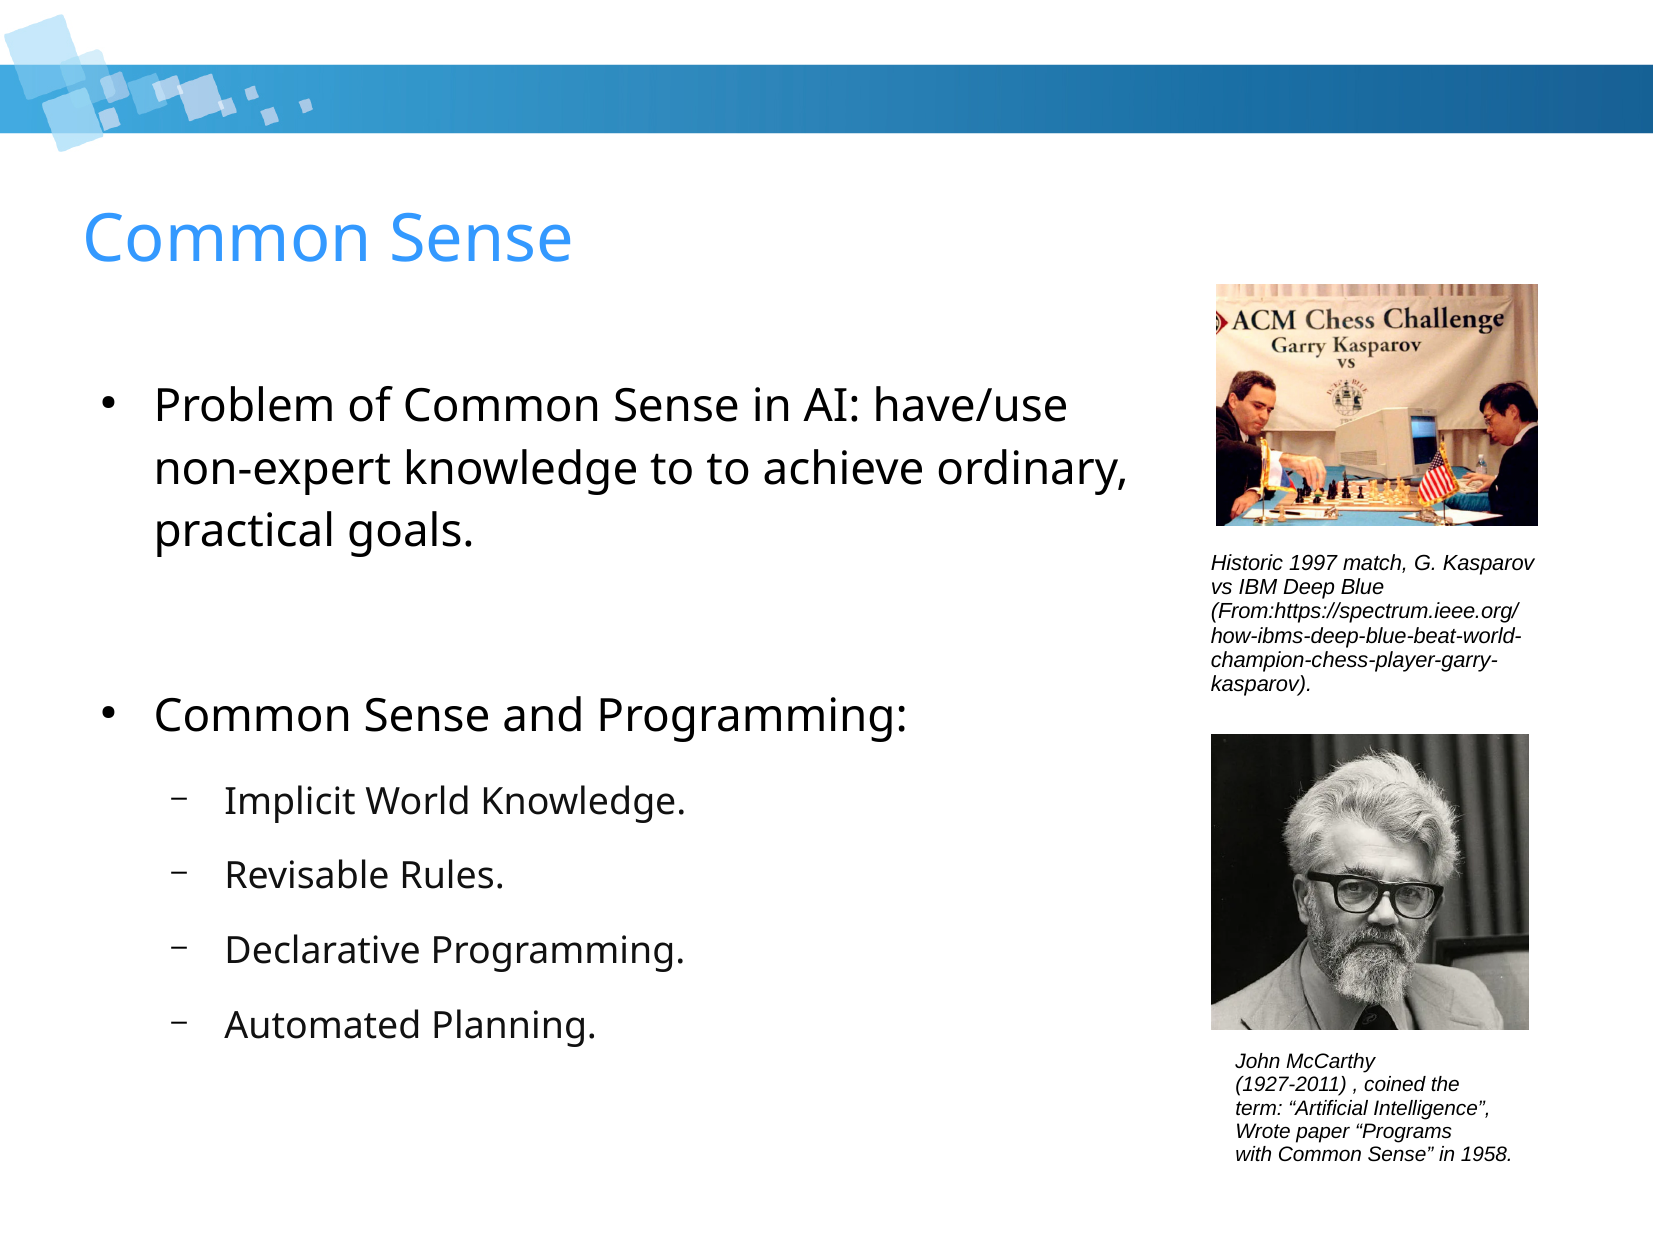

# Common Sense
Problem of Common Sense in AI: have/use non-expert knowledge to to achieve ordinary, practical goals.
Common Sense and Programming:
Implicit World Knowledge.
Revisable Rules.
Declarative Programming.
Automated Planning.
Historic 1997 match, G. Kasparov vs IBM Deep Blue
(From:https://spectrum.ieee.org/how-ibms-deep-blue-beat-world-champion-chess-player-garry-kasparov).
John McCarthy
(1927-2011) , coined the
term: “Artificial Intelligence”,
Wrote paper “Programs
with Common Sense” in 1958.